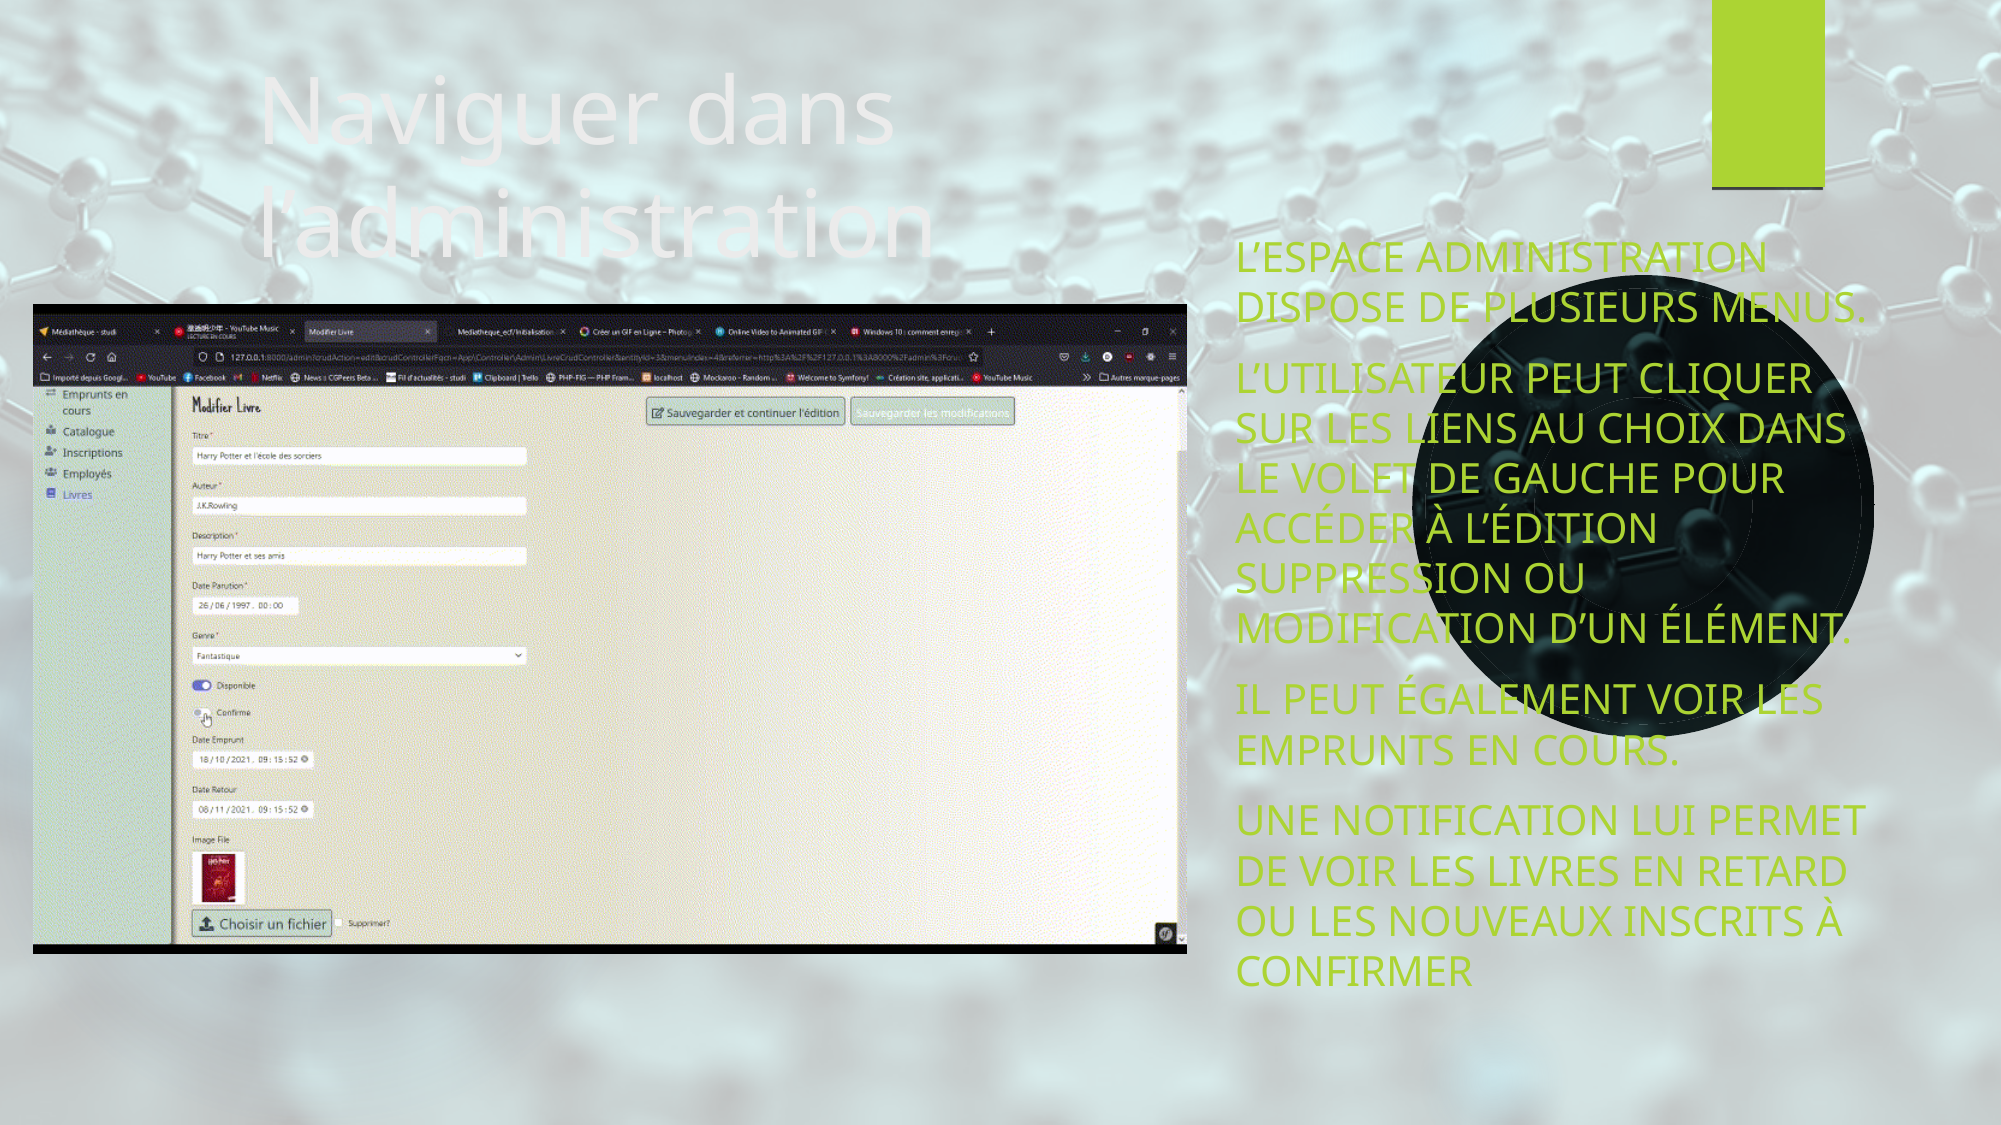

# Naviguer dans l’administration
L’espace administration dispose de plusieurs menus.
L’utilisateur peut Cliquer sur les liens au choix dans le volet de gauche pour accéder à l’édition suppression ou modification d’un élément.
Il peut également voir les emprunts en cours.
Une notification lui permet de voir les livres en retard ou les nouveaux inscrits à confirmer